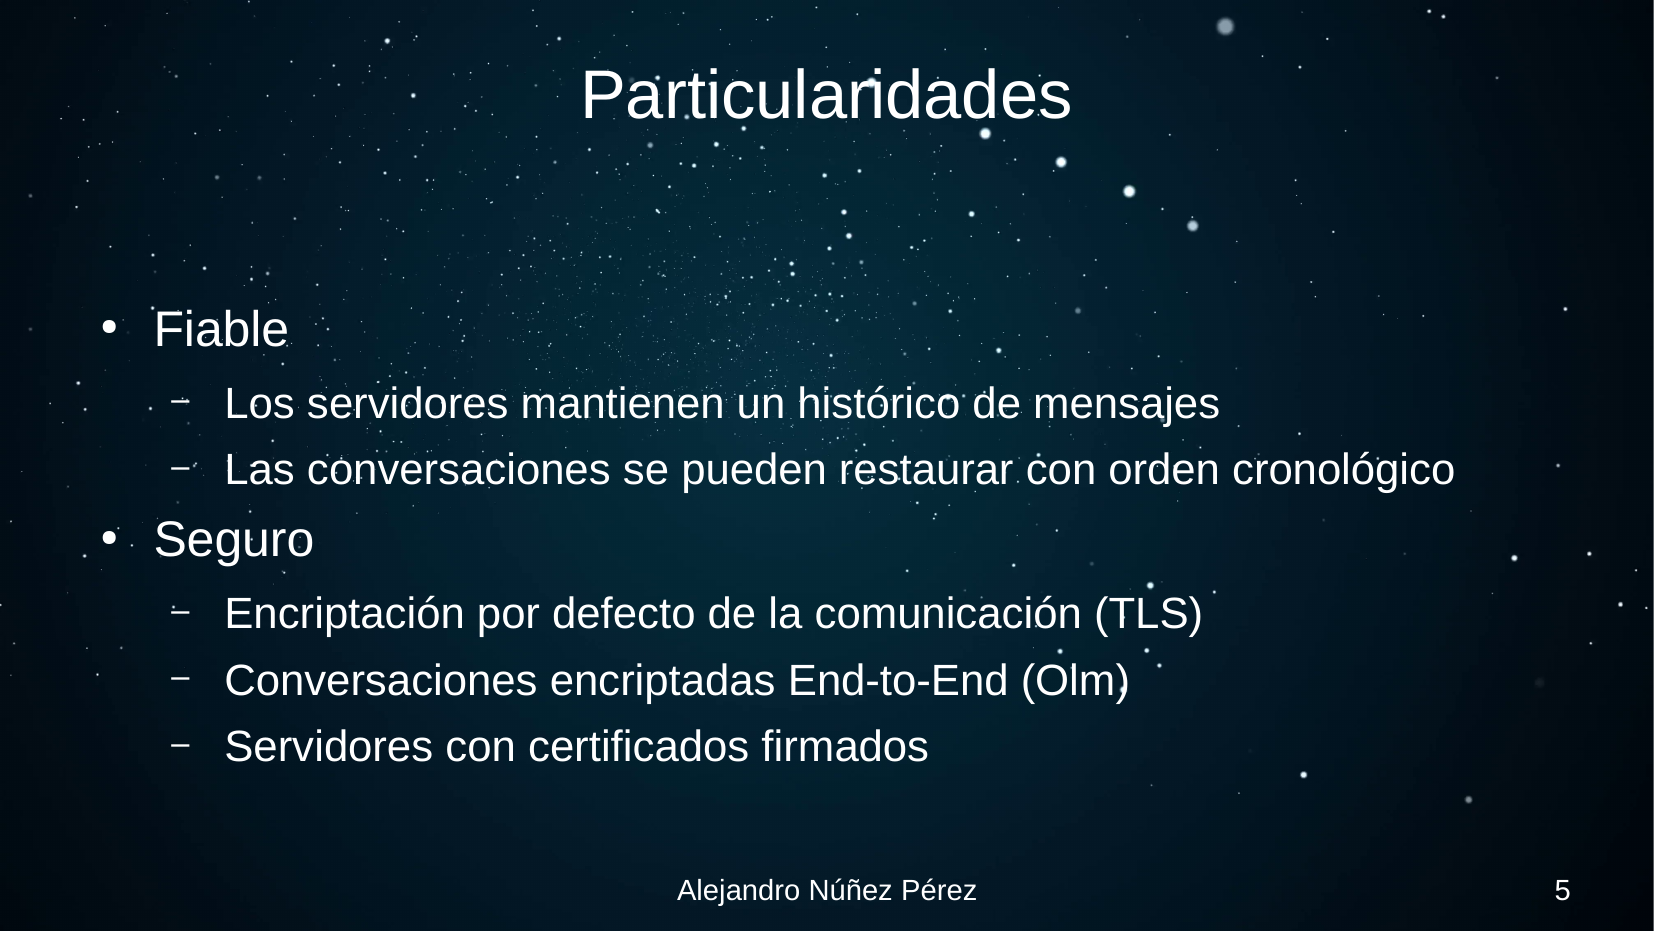

# Particularidades
Fiable
Los servidores mantienen un histórico de mensajes
Las conversaciones se pueden restaurar con orden cronológico
Seguro
Encriptación por defecto de la comunicación (TLS)
Conversaciones encriptadas End-to-End (Olm)
Servidores con certificados firmados
5